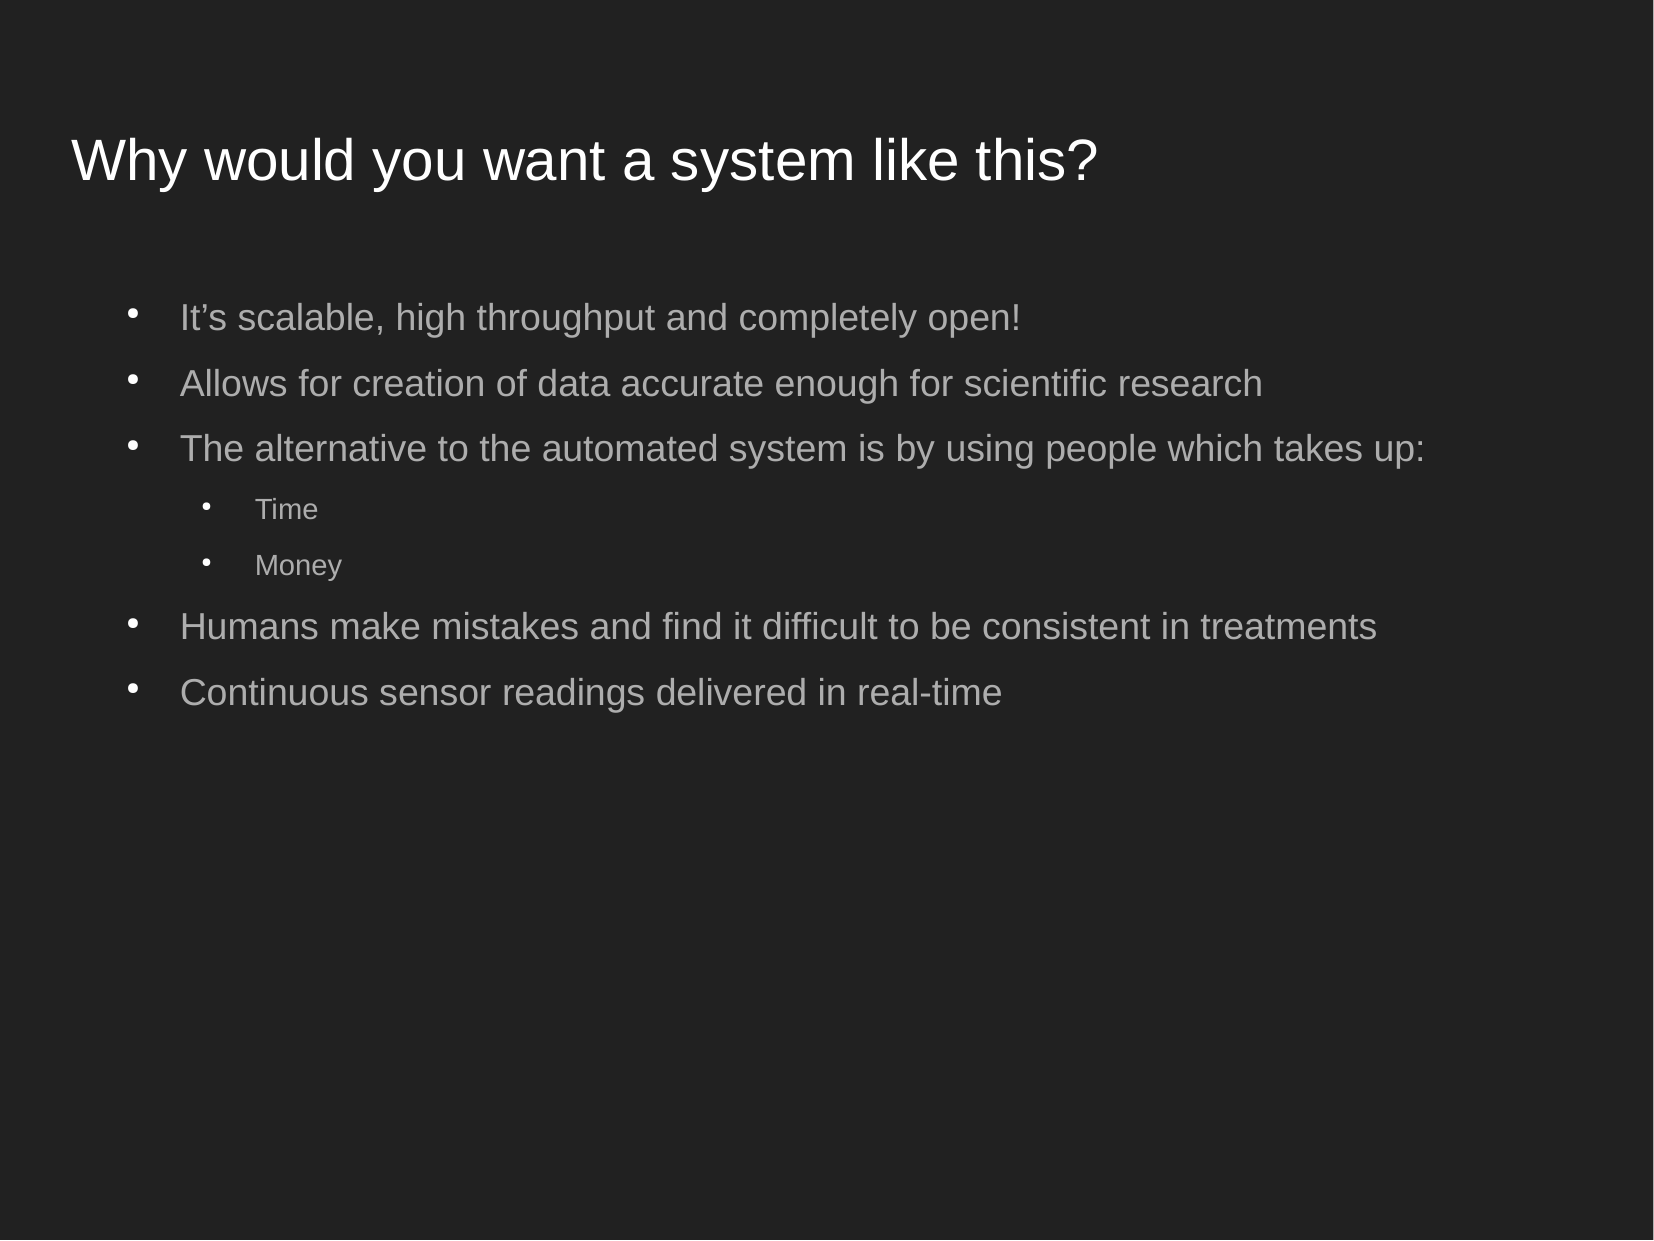

# Why would you want a system like this?
It’s scalable, high throughput and completely open!
Allows for creation of data accurate enough for scientific research
The alternative to the automated system is by using people which takes up:
Time
Money
Humans make mistakes and find it difficult to be consistent in treatments
Continuous sensor readings delivered in real-time